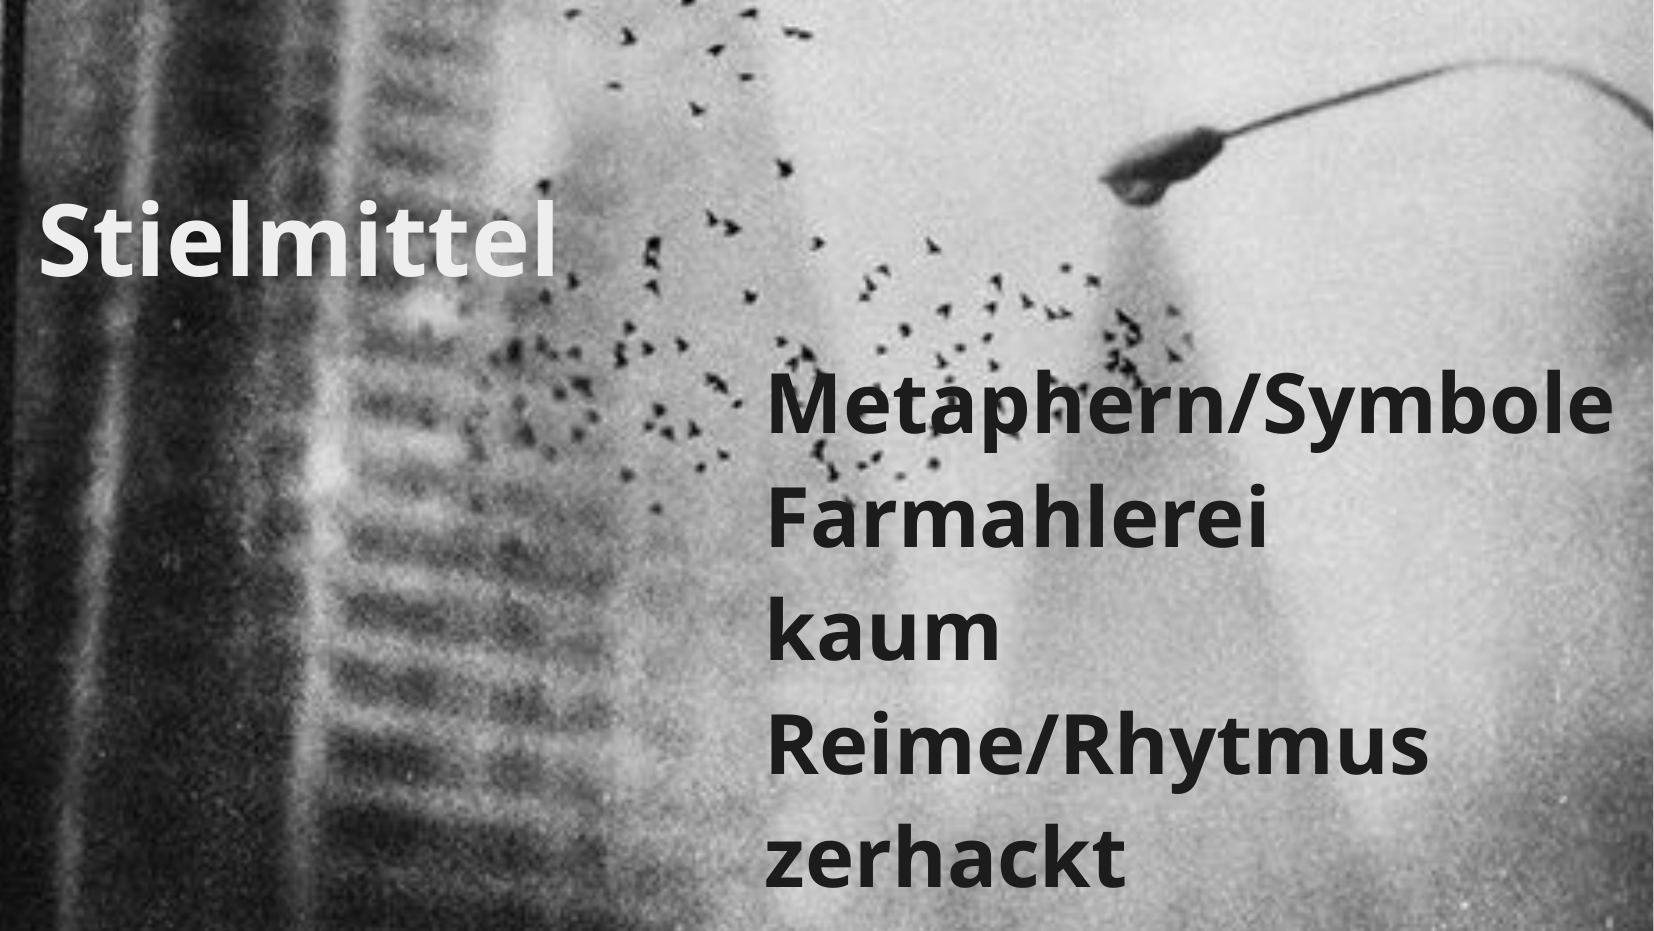

# Stielmittel
Metaphern/Symbole
Farmahlerei
kaum Reime/Rhytmus
zerhackt